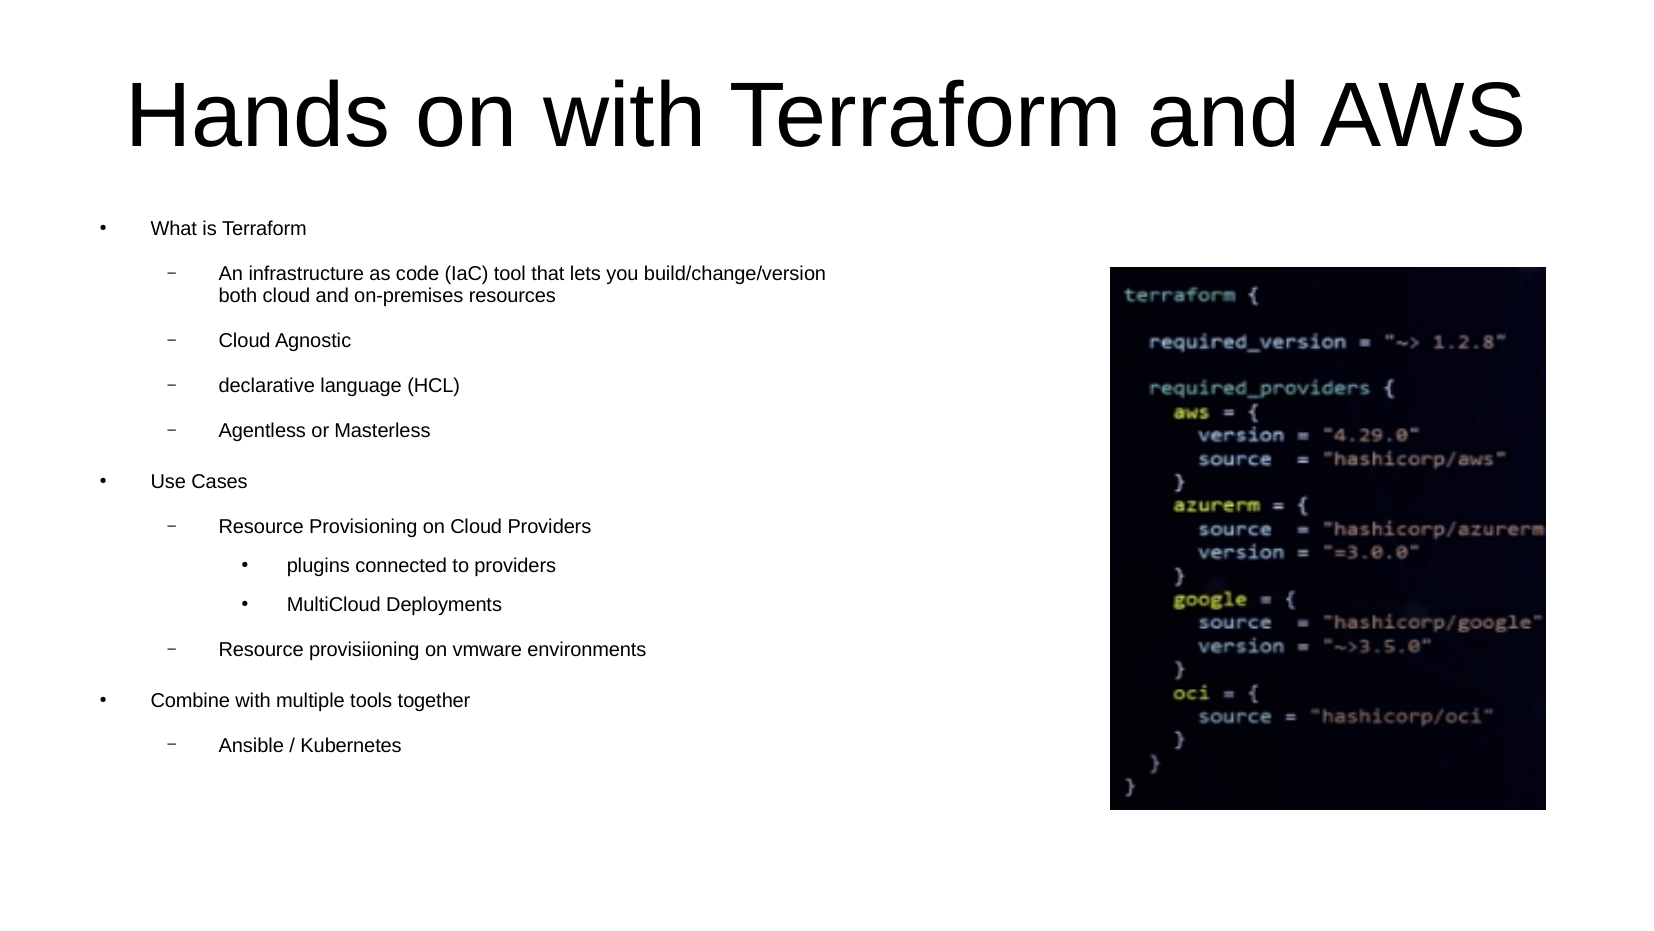

# Hands on with Terraform and AWS
What is Terraform
An infrastructure as code (IaC) tool that lets you build/change/version
both cloud and on-premises resources
Cloud Agnostic
declarative language (HCL)
Agentless or Masterless
Use Cases
Resource Provisioning on Cloud Providers
plugins connected to providers
MultiCloud Deployments
Resource provisiioning on vmware environments
Combine with multiple tools together
Ansible / Kubernetes